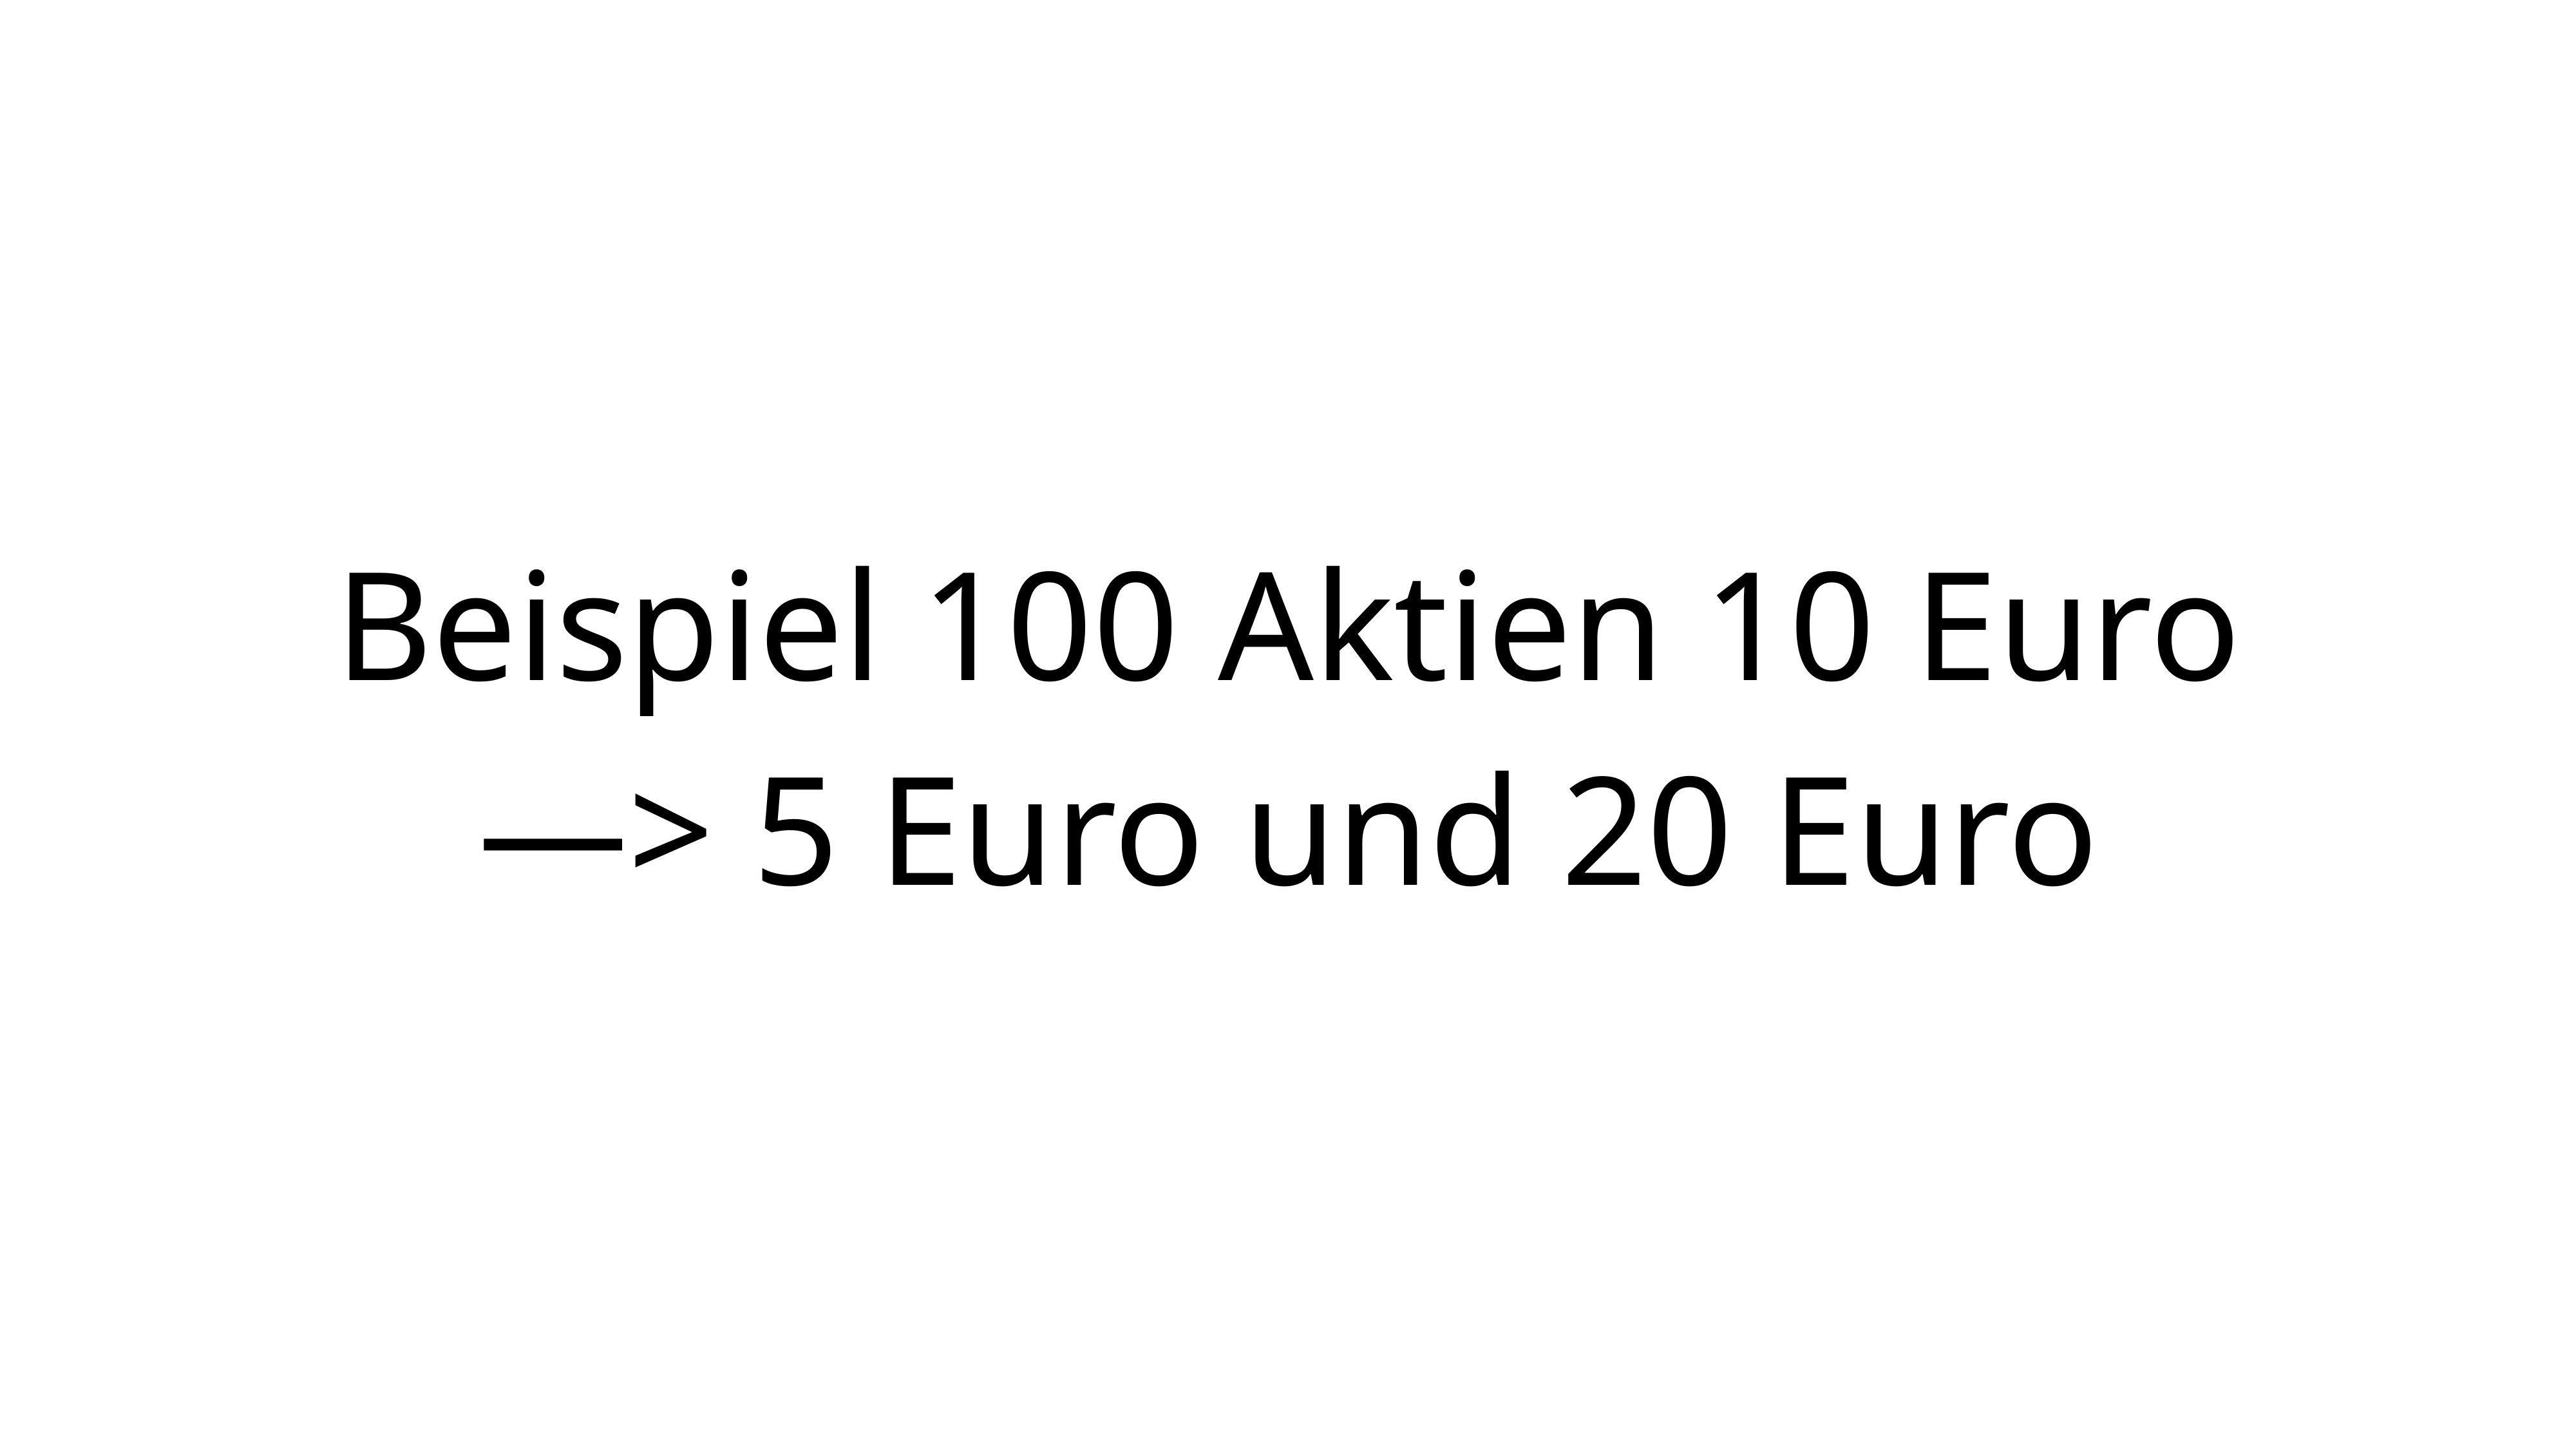

Beispiel 100 Aktien 10 Euro —> 5 Euro und 20 Euro